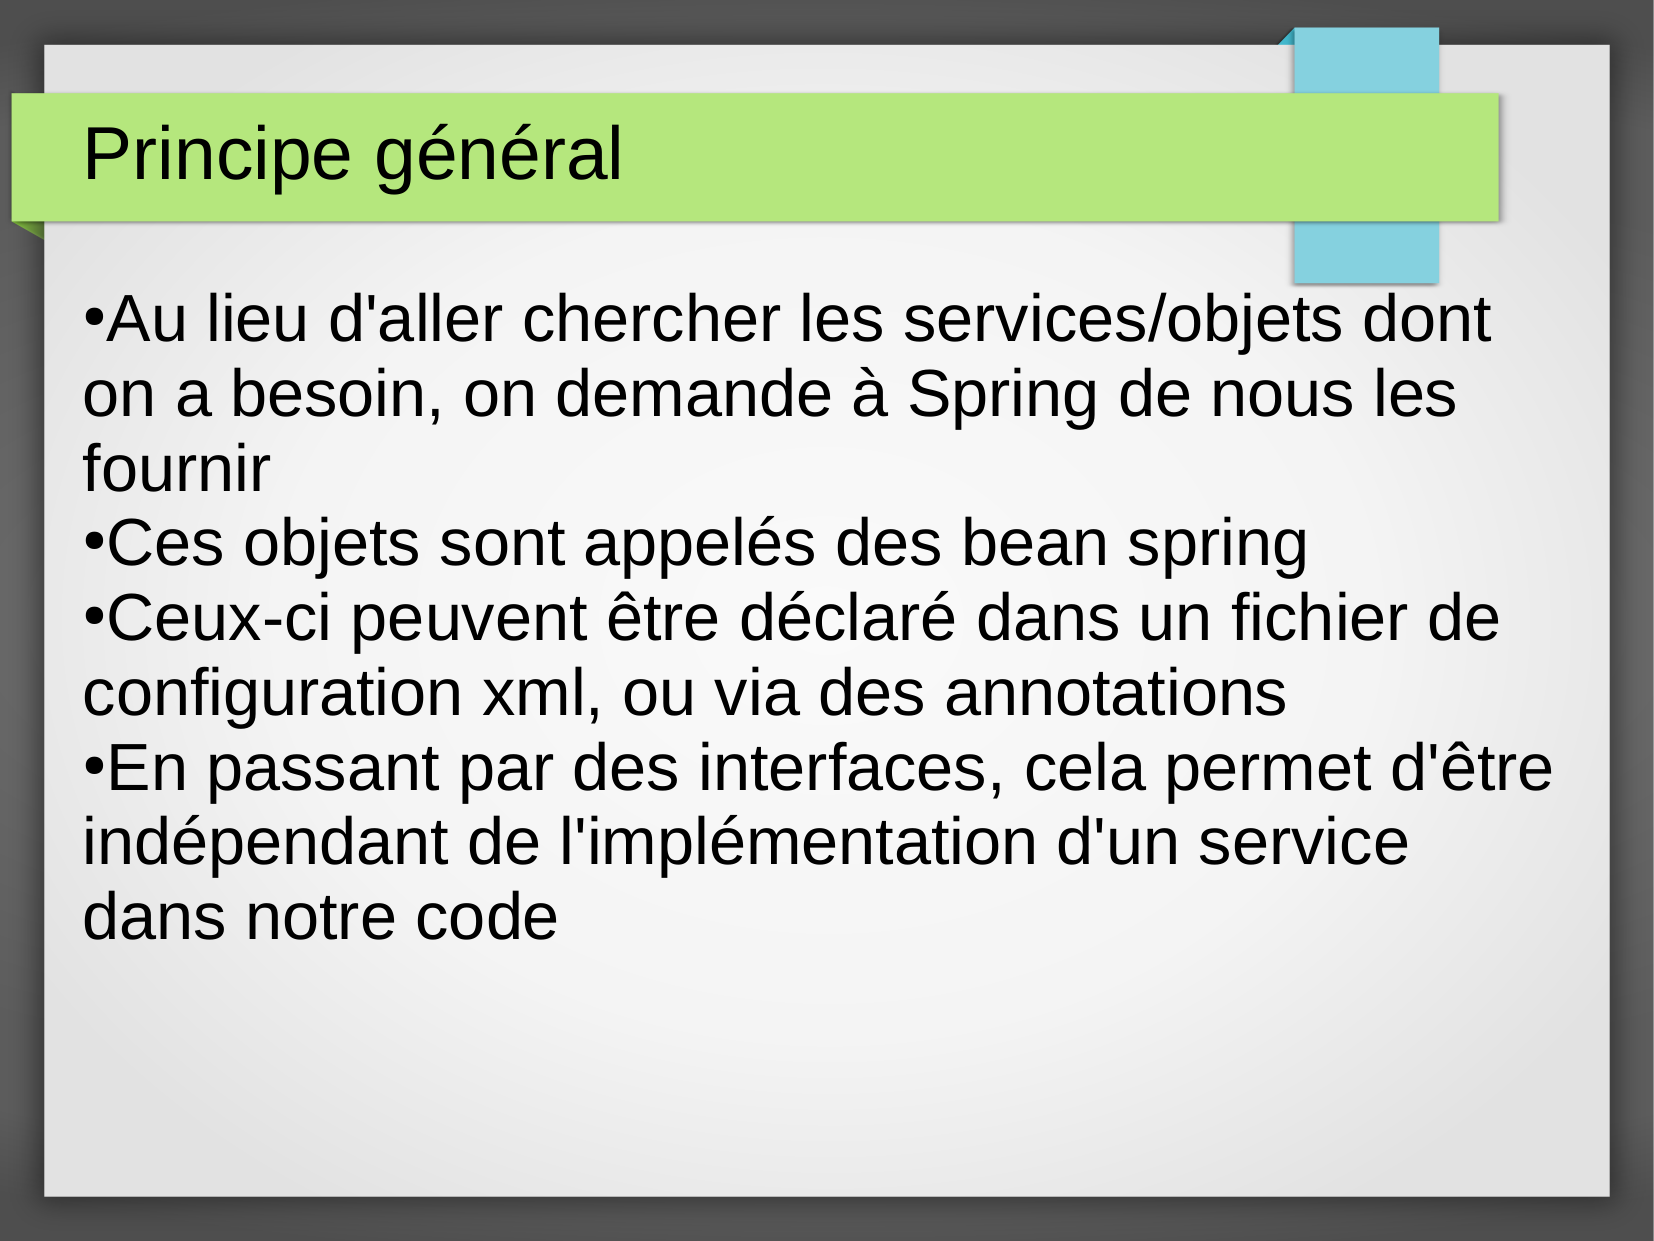

# Principe général
Au lieu d'aller chercher les services/objets dont on a besoin, on demande à Spring de nous les fournir
Ces objets sont appelés des bean spring
Ceux-ci peuvent être déclaré dans un fichier de configuration xml, ou via des annotations
En passant par des interfaces, cela permet d'être indépendant de l'implémentation d'un service dans notre code